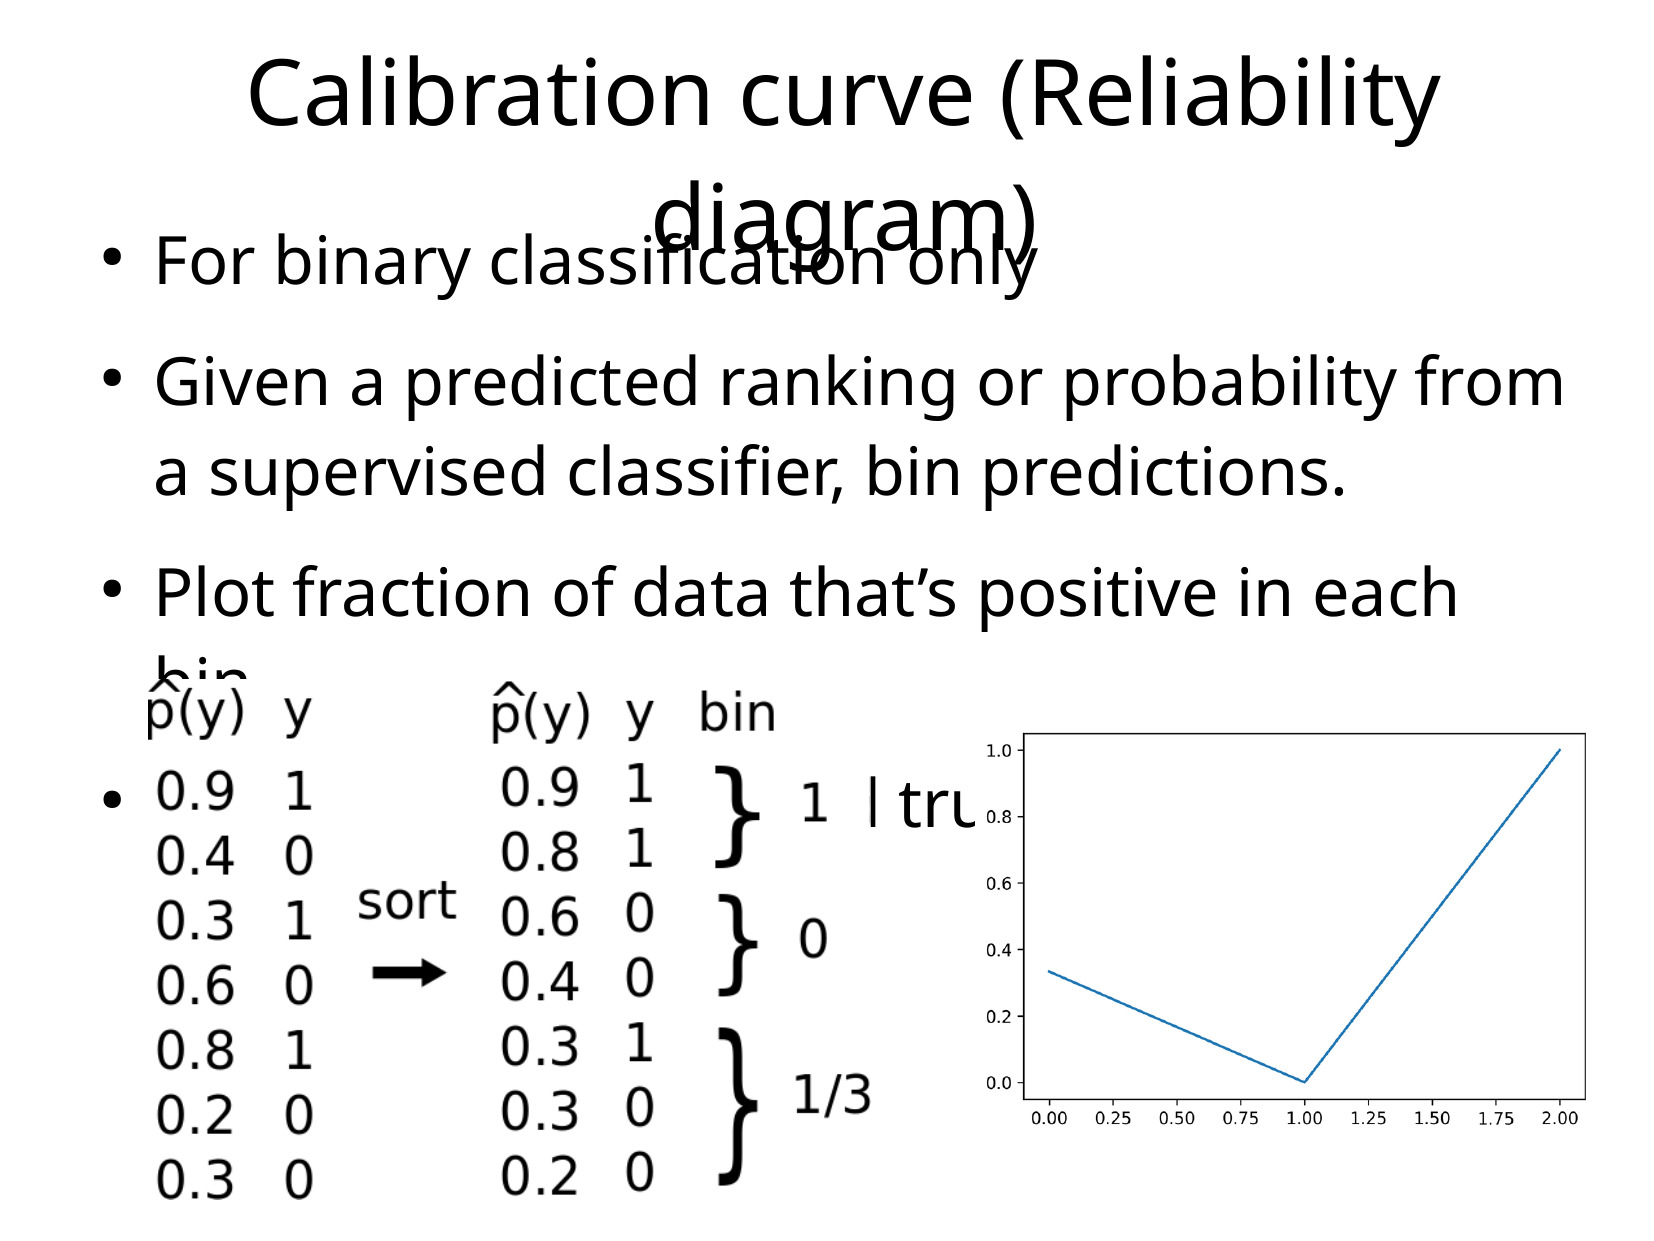

# Calibration curve (Reliability diagram)
For binary classification only
Given a predicted ranking or probability from a supervised classifier, bin predictions.
Plot fraction of data that’s positive in each bin.
Doesn’t require ground truth probabilities!